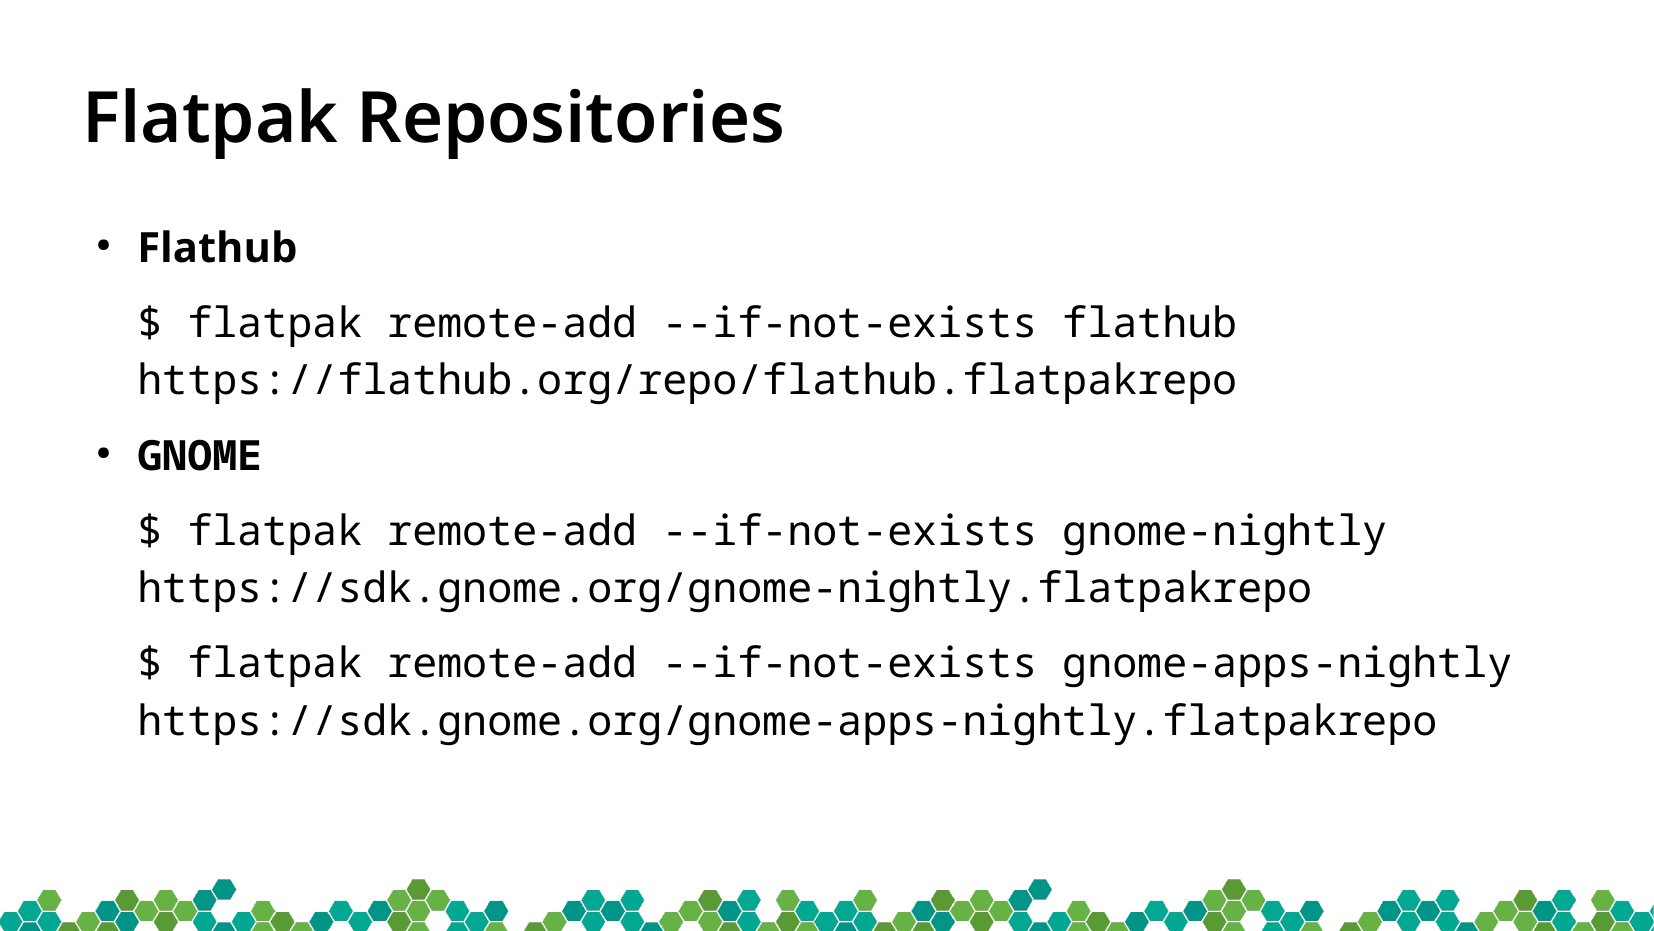

# Flatpak Repositories
Flathub
$ flatpak remote-add --if-not-exists flathub https://flathub.org/repo/flathub.flatpakrepo
GNOME
$ flatpak remote-add --if-not-exists gnome-nightly https://sdk.gnome.org/gnome-nightly.flatpakrepo
$ flatpak remote-add --if-not-exists gnome-apps-nightly https://sdk.gnome.org/gnome-apps-nightly.flatpakrepo